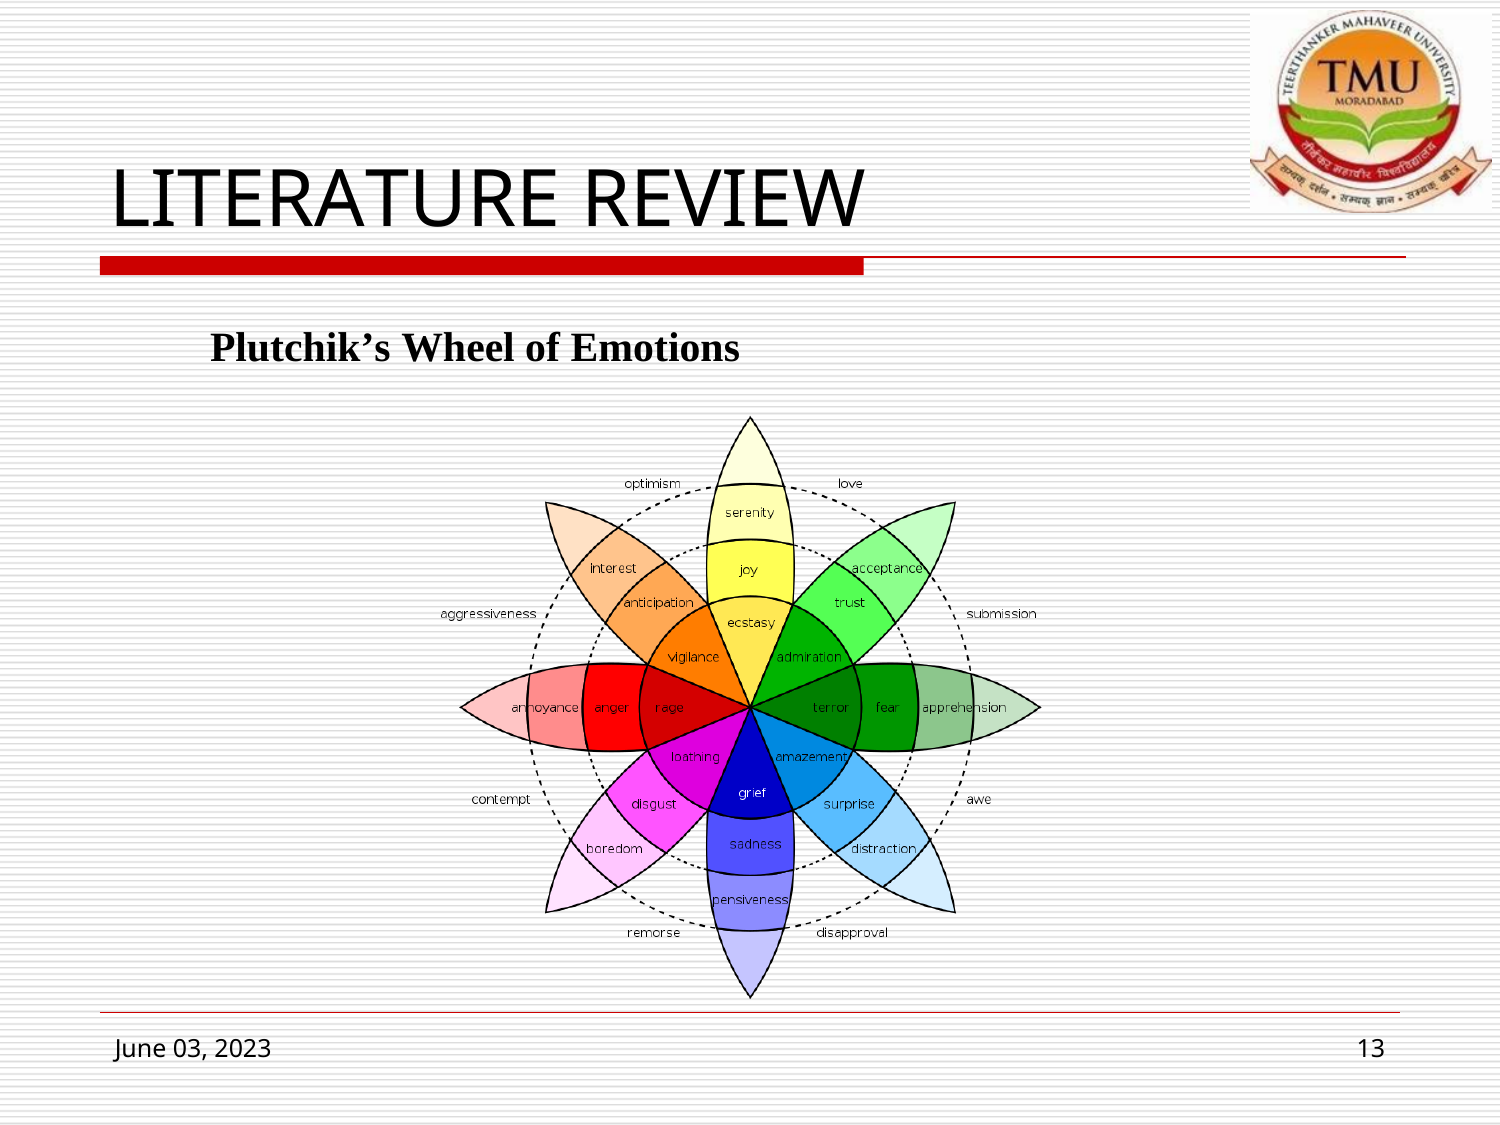

# LITERATURE REVIEW
Plutchik’s Wheel of Emotions
June 03, 2023